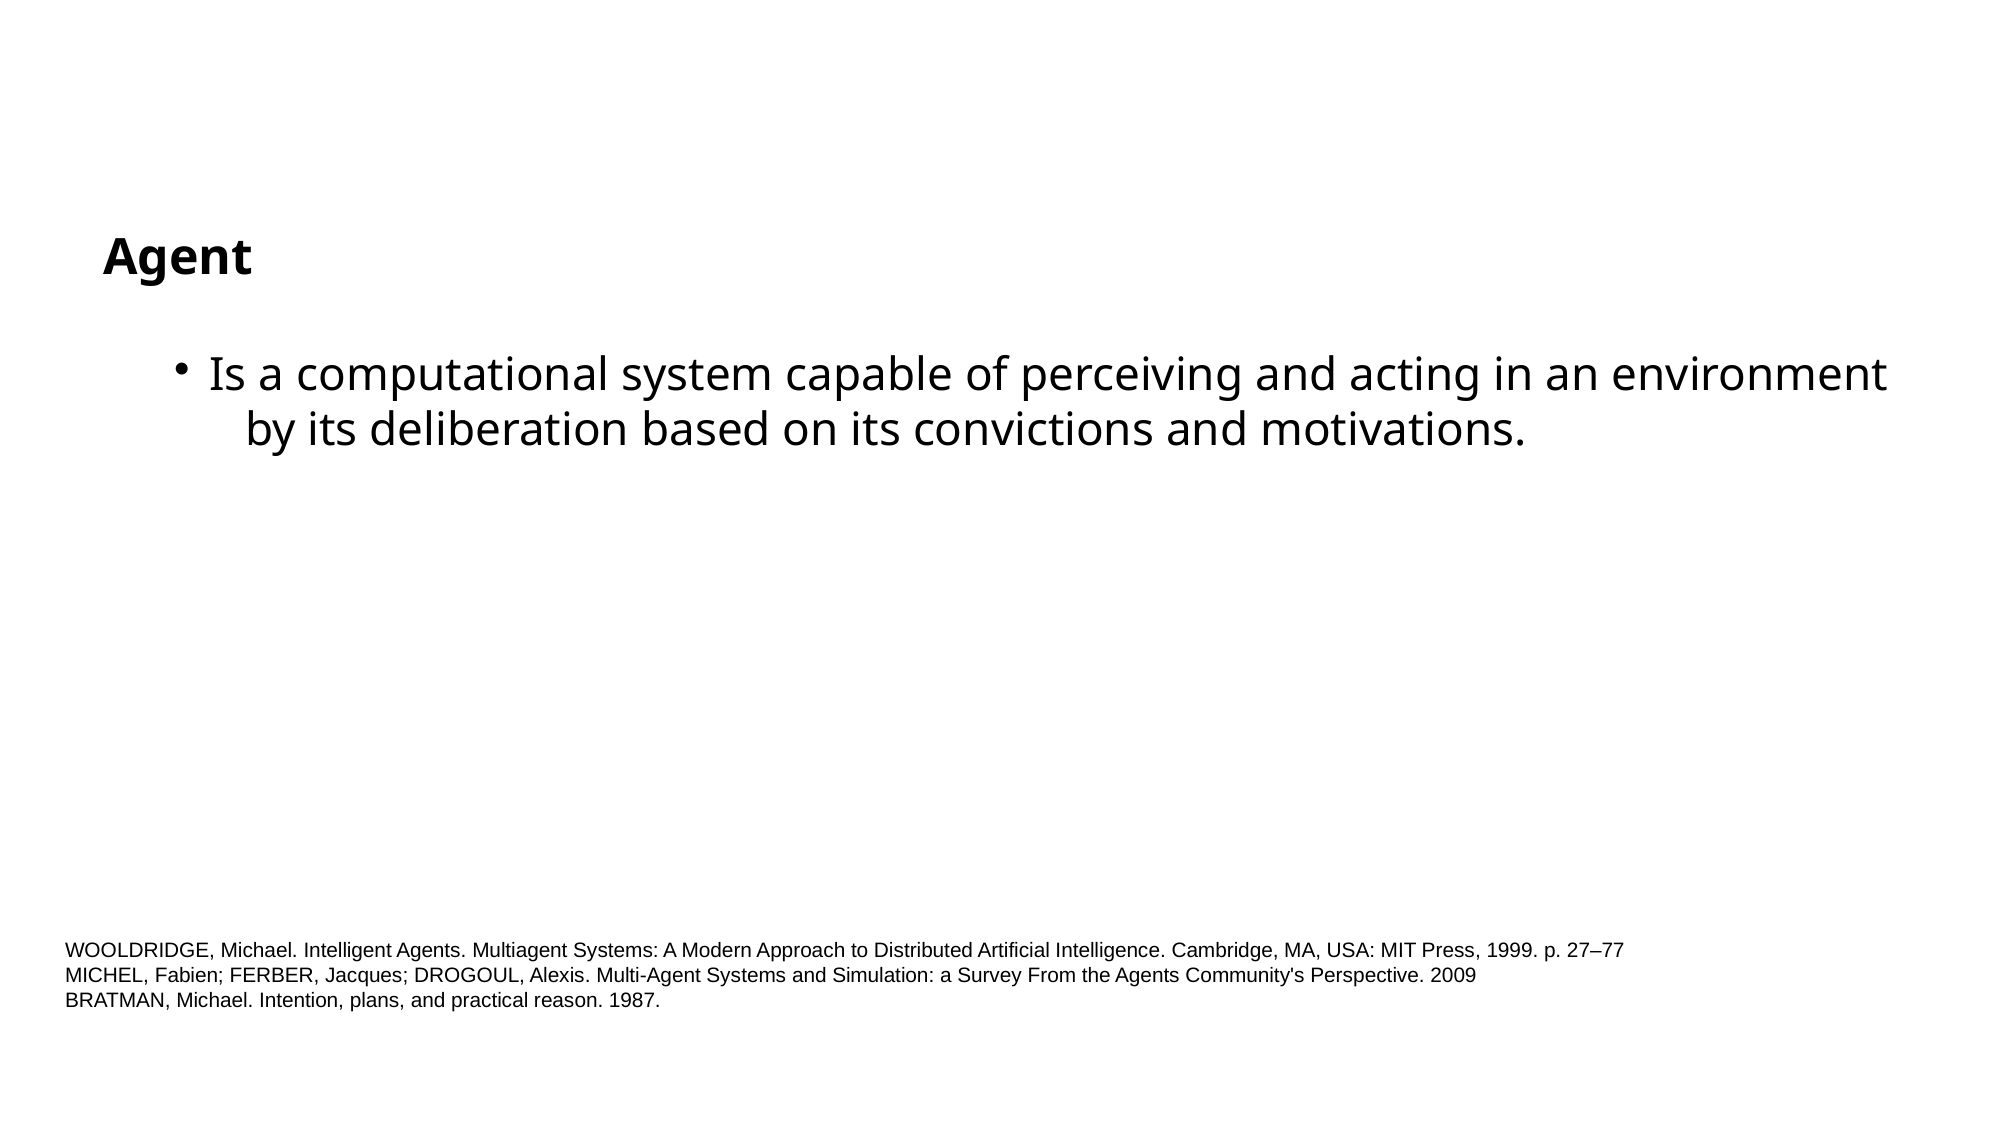

Introduction
Agent
Is a computational system capable of perceiving and acting in an environment by its deliberation based on its convictions and motivations.
WOOLDRIDGE, Michael. Intelligent Agents. Multiagent Systems: A Modern Approach to Distributed Artificial Intelligence. Cambridge, MA, USA: MIT Press, 1999. p. 27–77
MICHEL, Fabien; FERBER, Jacques; DROGOUL, Alexis. Multi-Agent Systems and Simulation: a Survey From the Agents Community's Perspective. 2009
BRATMAN, Michael. Intention, plans, and practical reason. 1987.